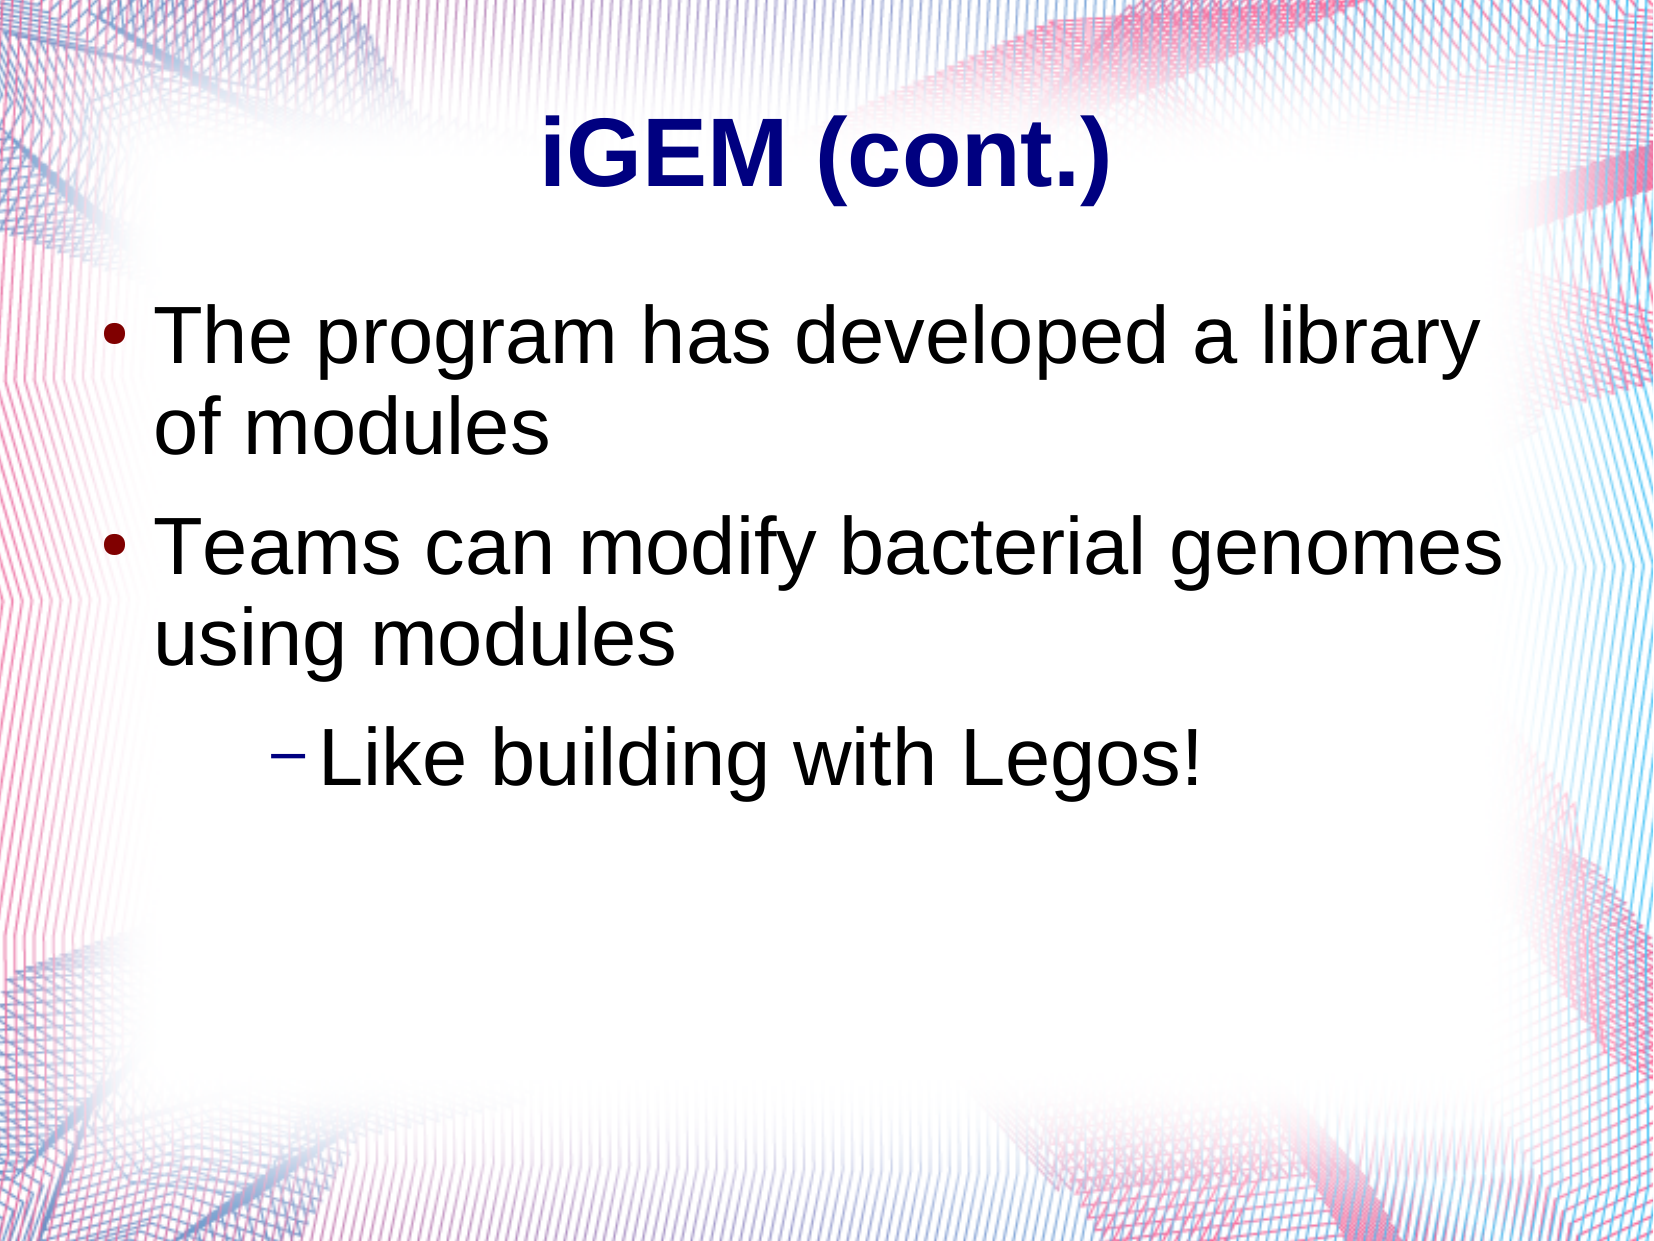

# iGEM (cont.)
The program has developed a library of modules
Teams can modify bacterial genomes using modules
Like building with Legos!